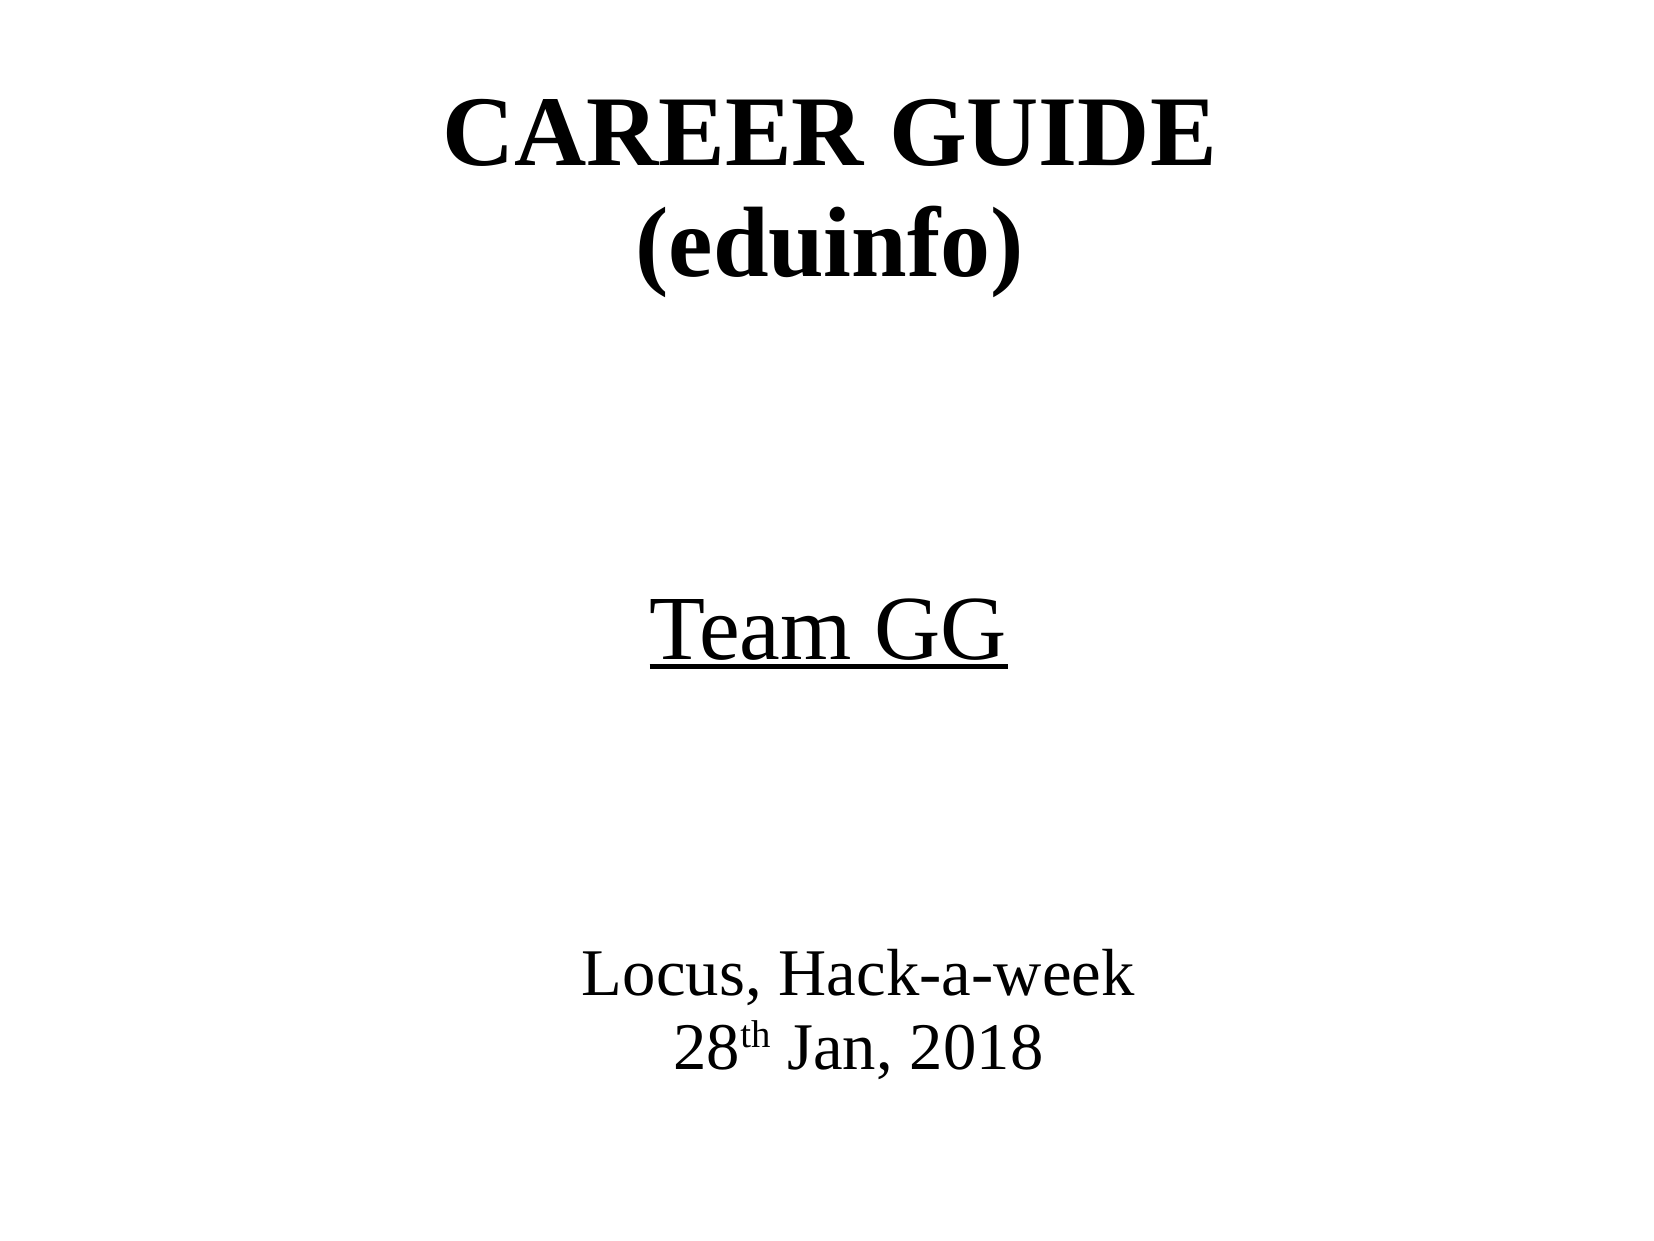

# CAREER GUIDE (eduinfo)
Team GG
Locus, Hack-a-week
28th Jan, 2018